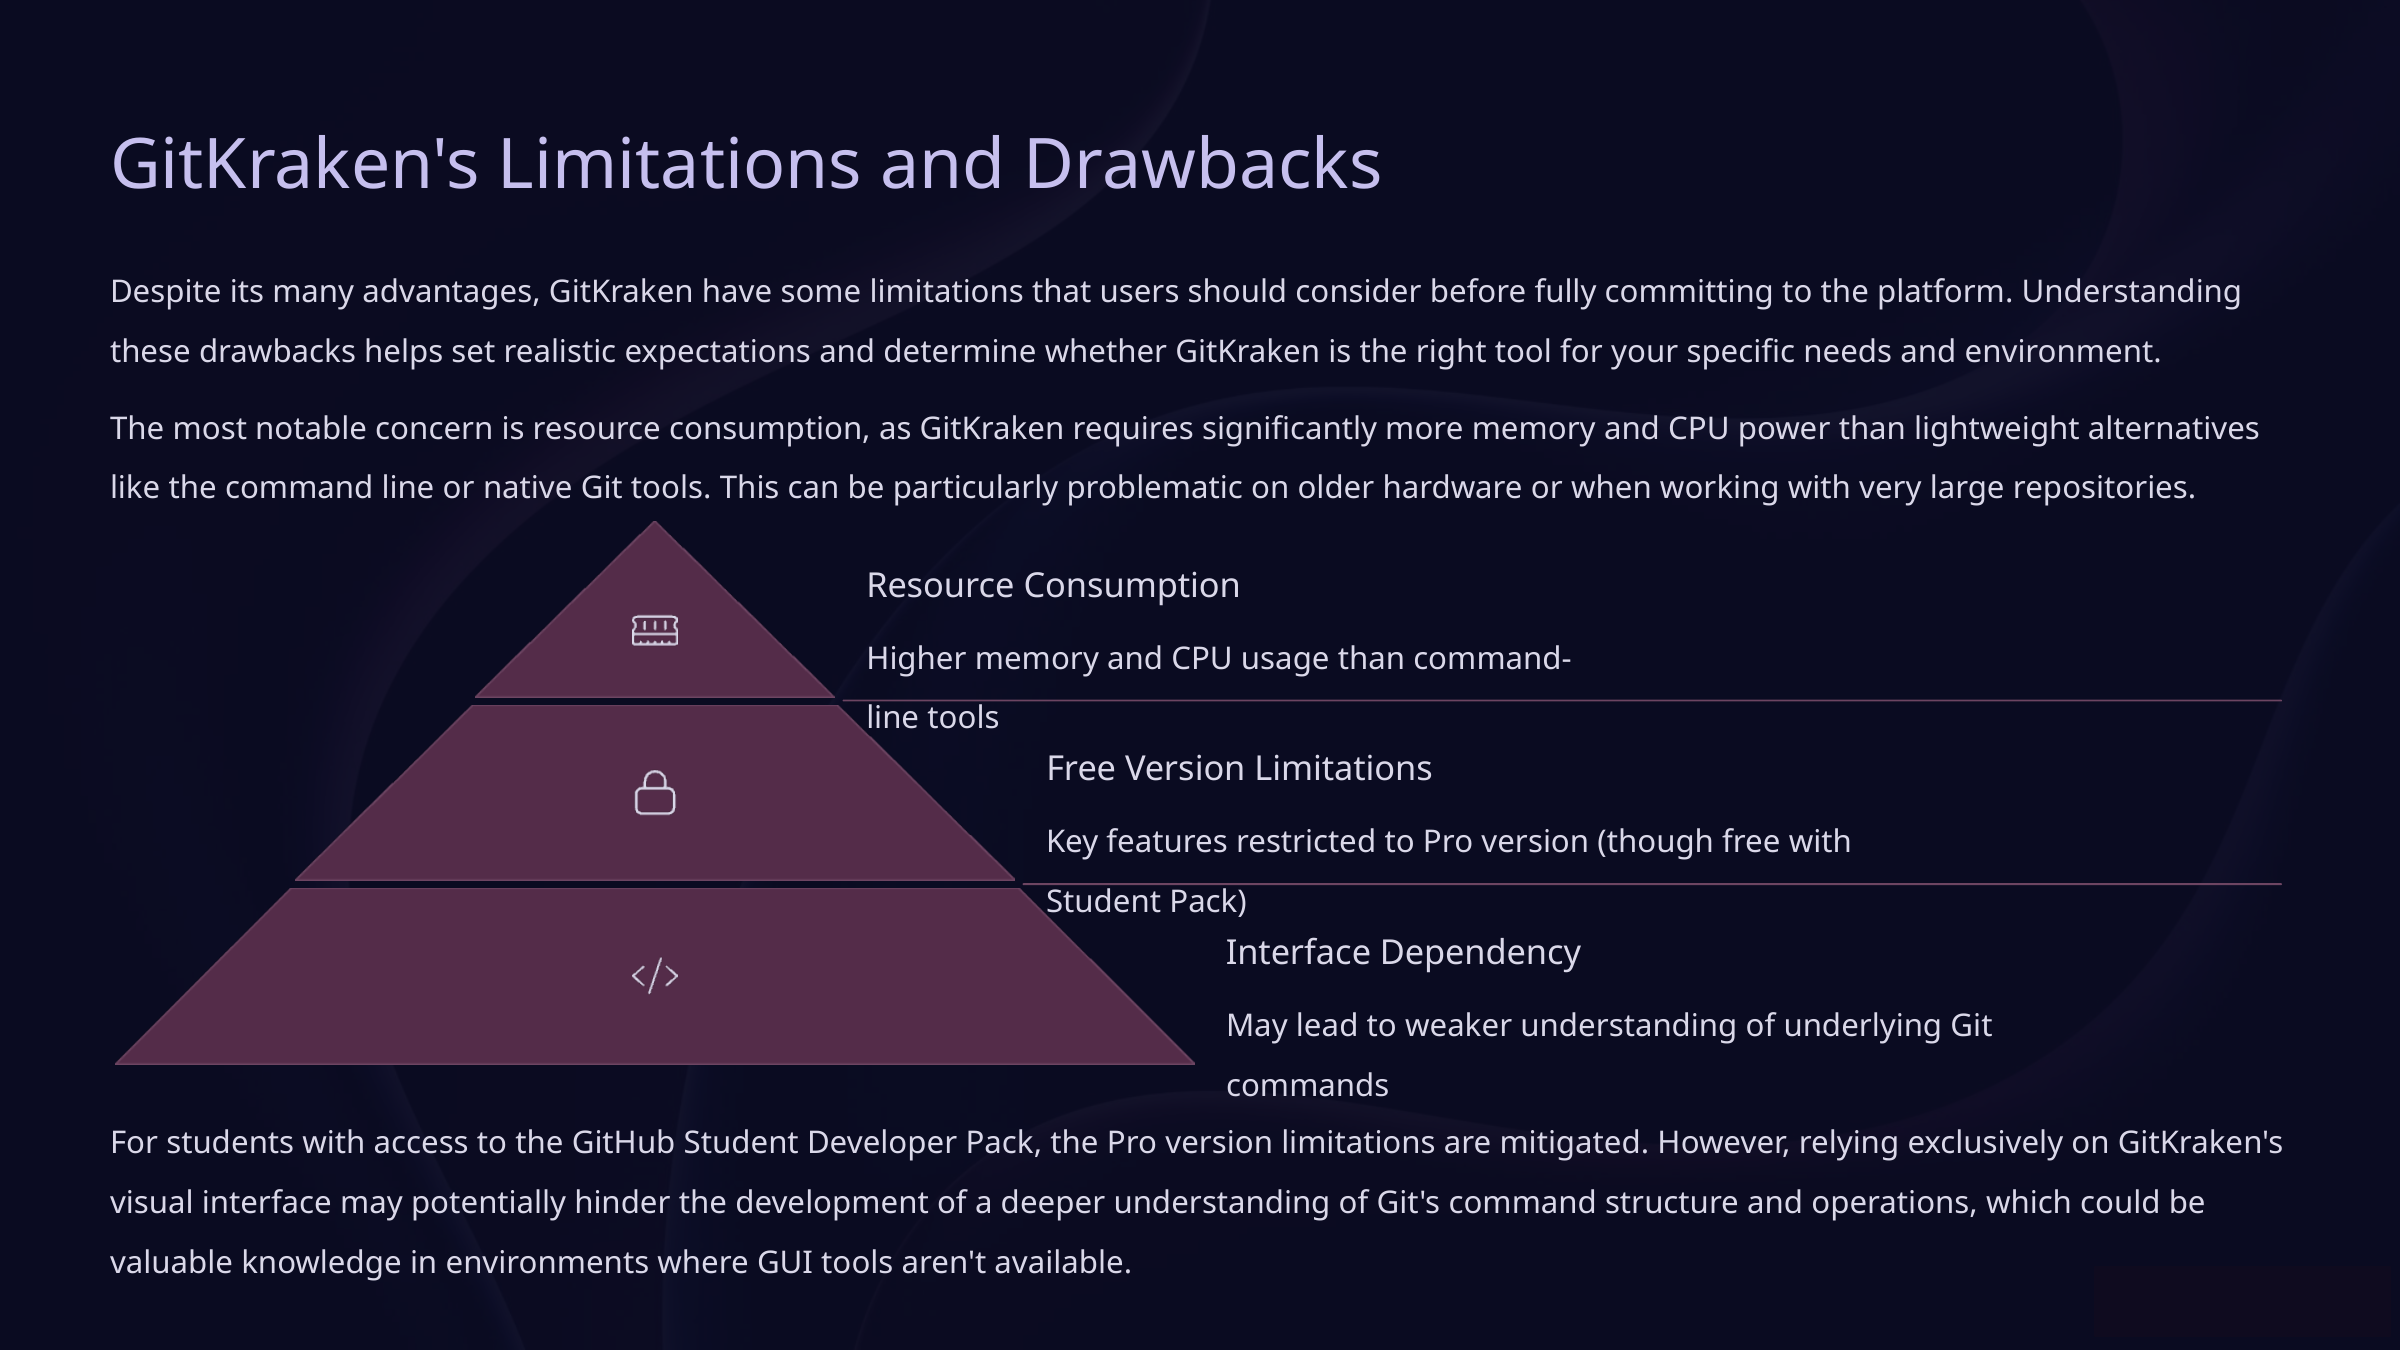

GitKraken's Limitations and Drawbacks
Despite its many advantages, GitKraken have some limitations that users should consider before fully committing to the platform. Understanding these drawbacks helps set realistic expectations and determine whether GitKraken is the right tool for your specific needs and environment.
The most notable concern is resource consumption, as GitKraken requires significantly more memory and CPU power than lightweight alternatives like the command line or native Git tools. This can be particularly problematic on older hardware or when working with very large repositories.
Resource Consumption
Higher memory and CPU usage than command-line tools
Free Version Limitations
Key features restricted to Pro version (though free with Student Pack)
Interface Dependency
May lead to weaker understanding of underlying Git commands
For students with access to the GitHub Student Developer Pack, the Pro version limitations are mitigated. However, relying exclusively on GitKraken's visual interface may potentially hinder the development of a deeper understanding of Git's command structure and operations, which could be valuable knowledge in environments where GUI tools aren't available.